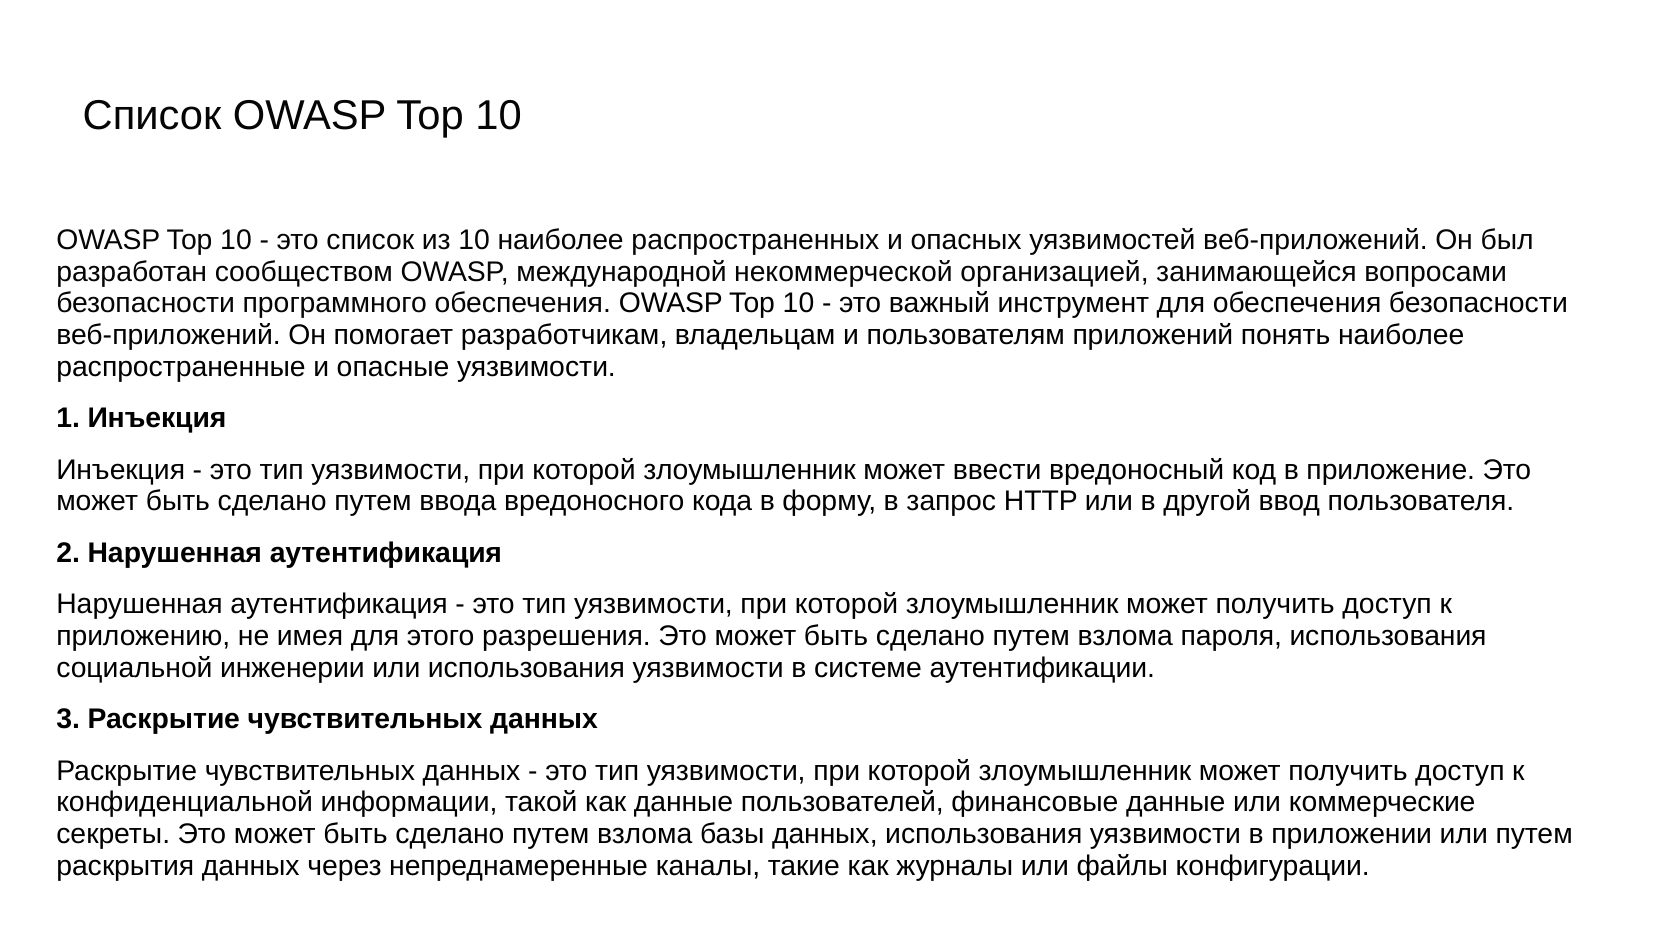

# Список OWASP Top 10
OWASP Top 10 - это список из 10 наиболее распространенных и опасных уязвимостей веб-приложений. Он был разработан сообществом OWASP, международной некоммерческой организацией, занимающейся вопросами безопасности программного обеспечения. OWASP Top 10 - это важный инструмент для обеспечения безопасности веб-приложений. Он помогает разработчикам, владельцам и пользователям приложений понять наиболее распространенные и опасные уязвимости.
1. Инъекция
Инъекция - это тип уязвимости, при которой злоумышленник может ввести вредоносный код в приложение. Это может быть сделано путем ввода вредоносного кода в форму, в запрос HTTP или в другой ввод пользователя.
2. Нарушенная аутентификация
Нарушенная аутентификация - это тип уязвимости, при которой злоумышленник может получить доступ к приложению, не имея для этого разрешения. Это может быть сделано путем взлома пароля, использования социальной инженерии или использования уязвимости в системе аутентификации.
3. Раскрытие чувствительных данных
Раскрытие чувствительных данных - это тип уязвимости, при которой злоумышленник может получить доступ к конфиденциальной информации, такой как данные пользователей, финансовые данные или коммерческие секреты. Это может быть сделано путем взлома базы данных, использования уязвимости в приложении или путем раскрытия данных через непреднамеренные каналы, такие как журналы или файлы конфигурации.